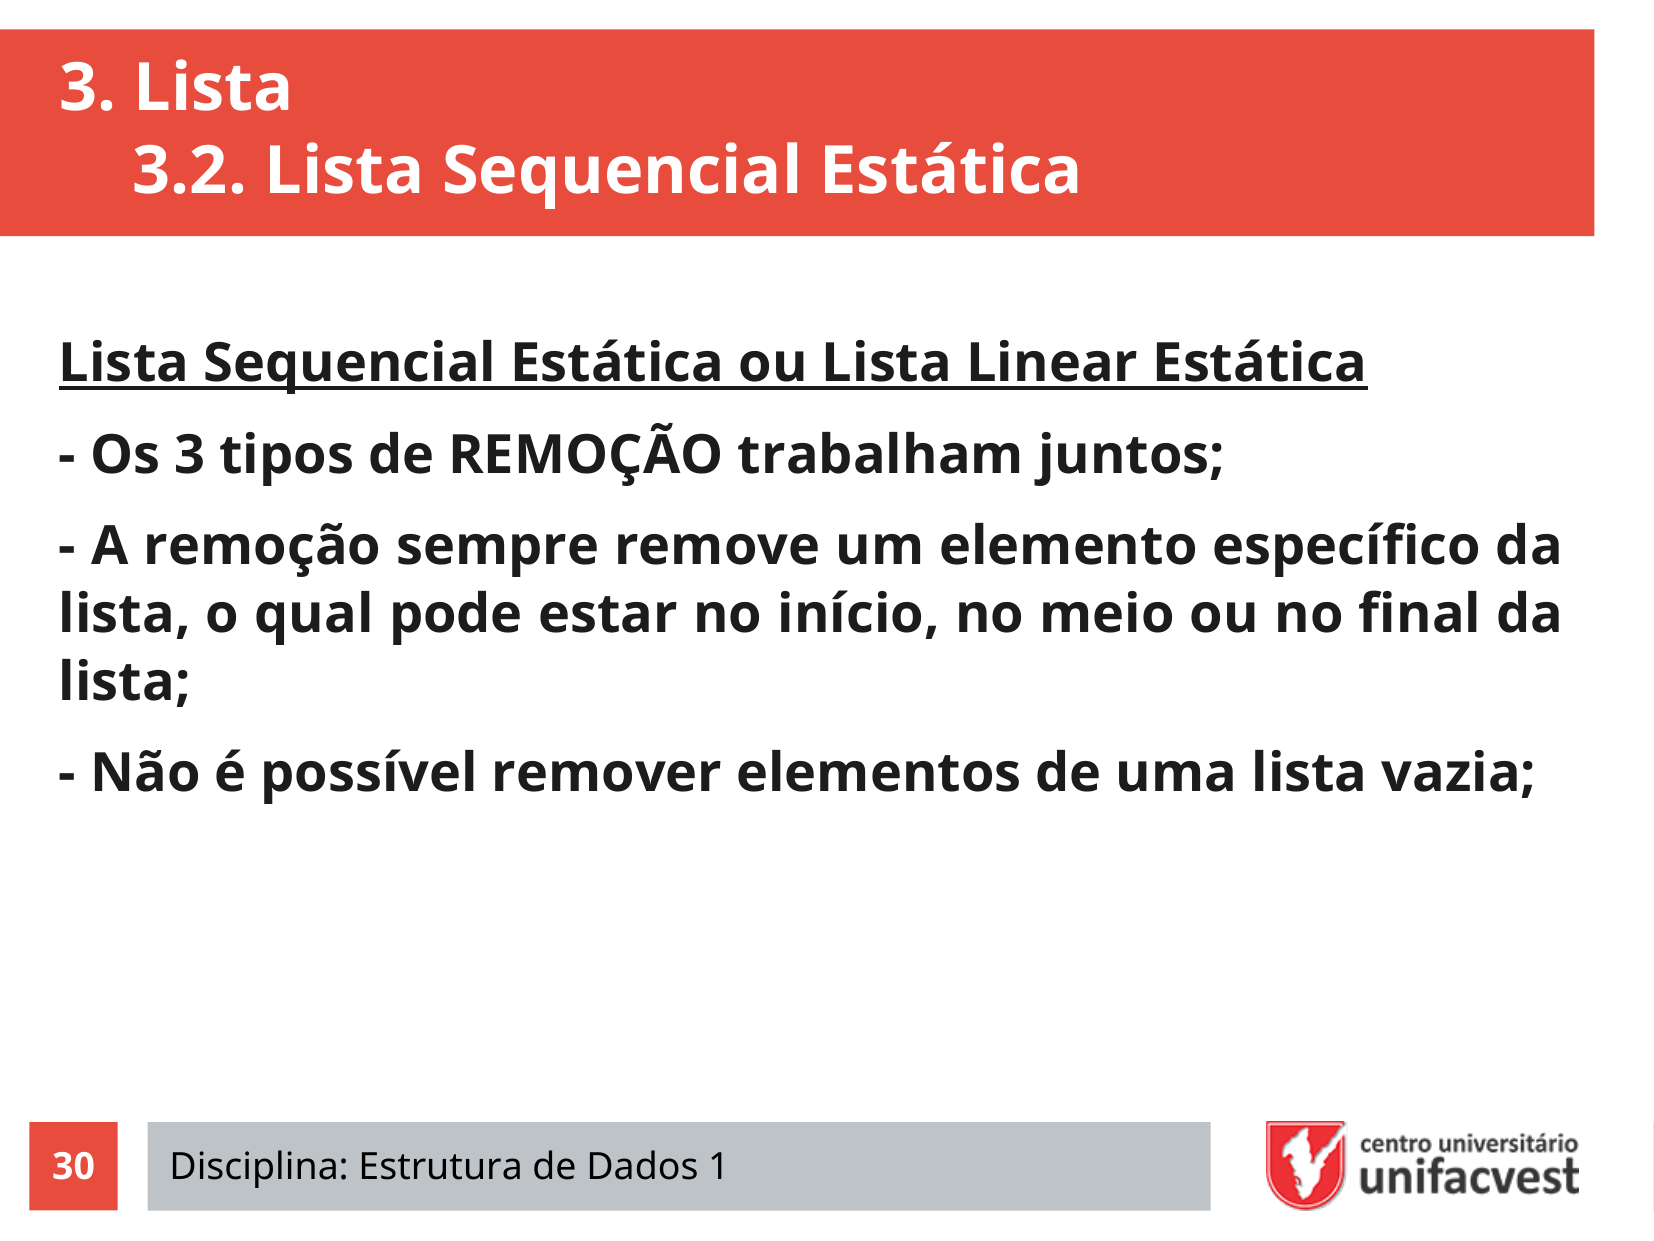

# 3. Lista 3.2. Lista Sequencial Estática
Lista Sequencial Estática ou Lista Linear Estática
- Os 3 tipos de REMOÇÃO trabalham juntos;
- A remoção sempre remove um elemento específico da lista, o qual pode estar no início, no meio ou no final da lista;
- Não é possível remover elementos de uma lista vazia;
30
Disciplina: Estrutura de Dados 1